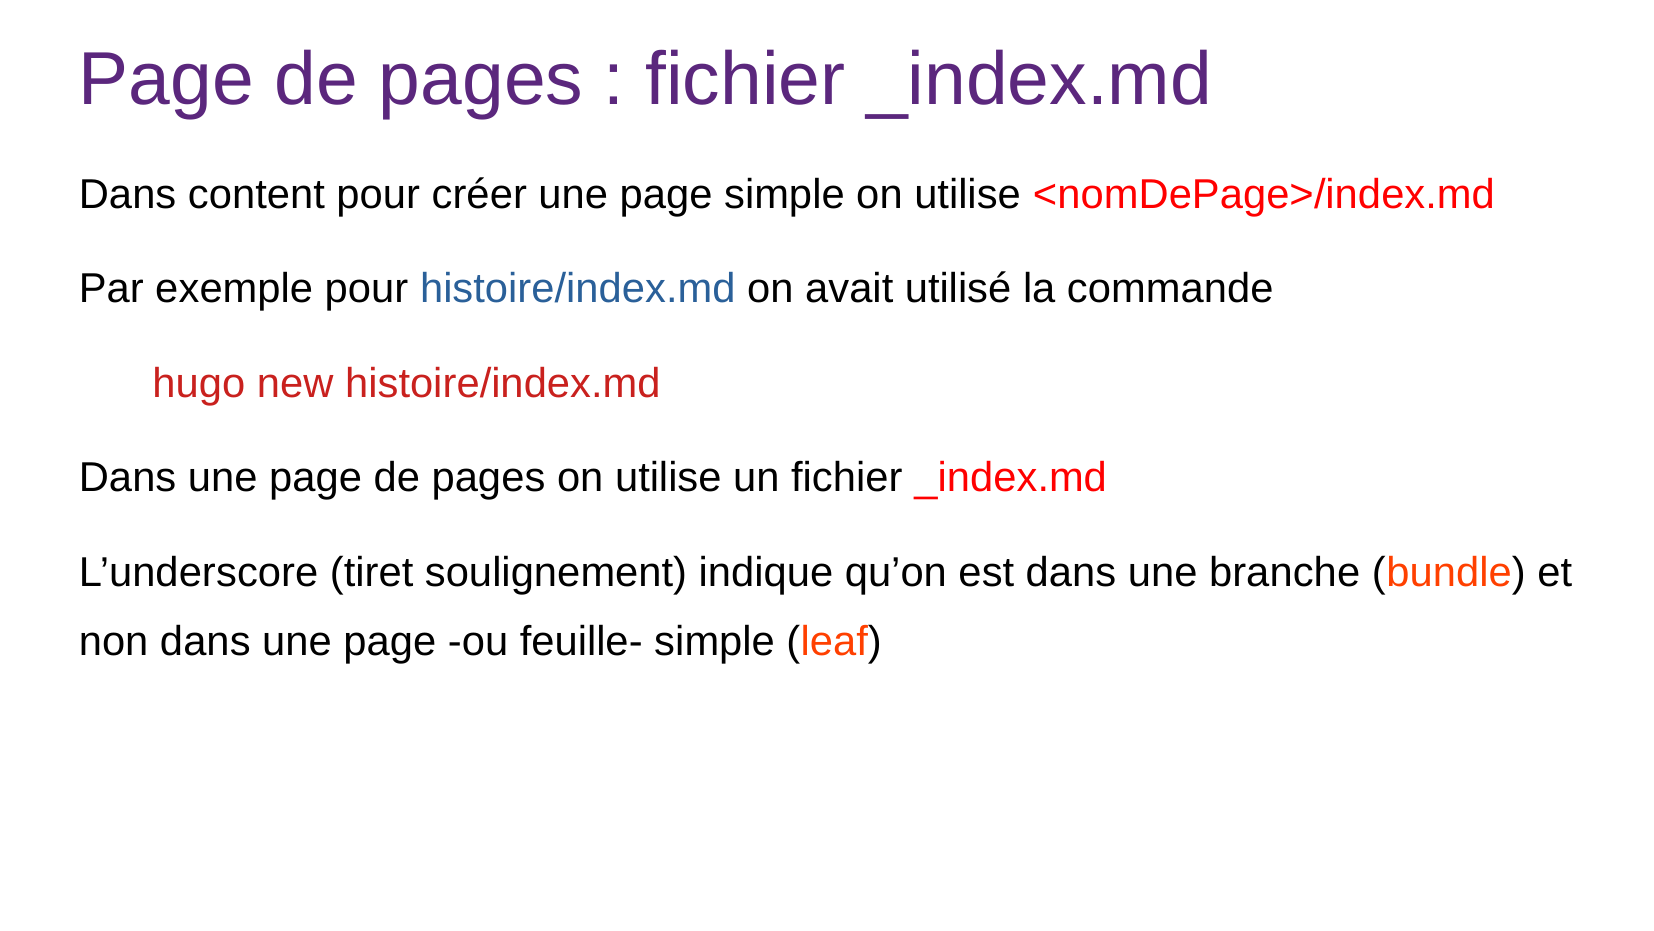

# Page de pages : fichier _index.md
Dans content pour créer une page simple on utilise <nomDePage>/index.md
Par exemple pour histoire/index.md on avait utilisé la commande
	hugo new histoire/index.md
Dans une page de pages on utilise un fichier _index.md
L’underscore (tiret soulignement) indique qu’on est dans une branche (bundle) et non dans une page -ou feuille- simple (leaf)